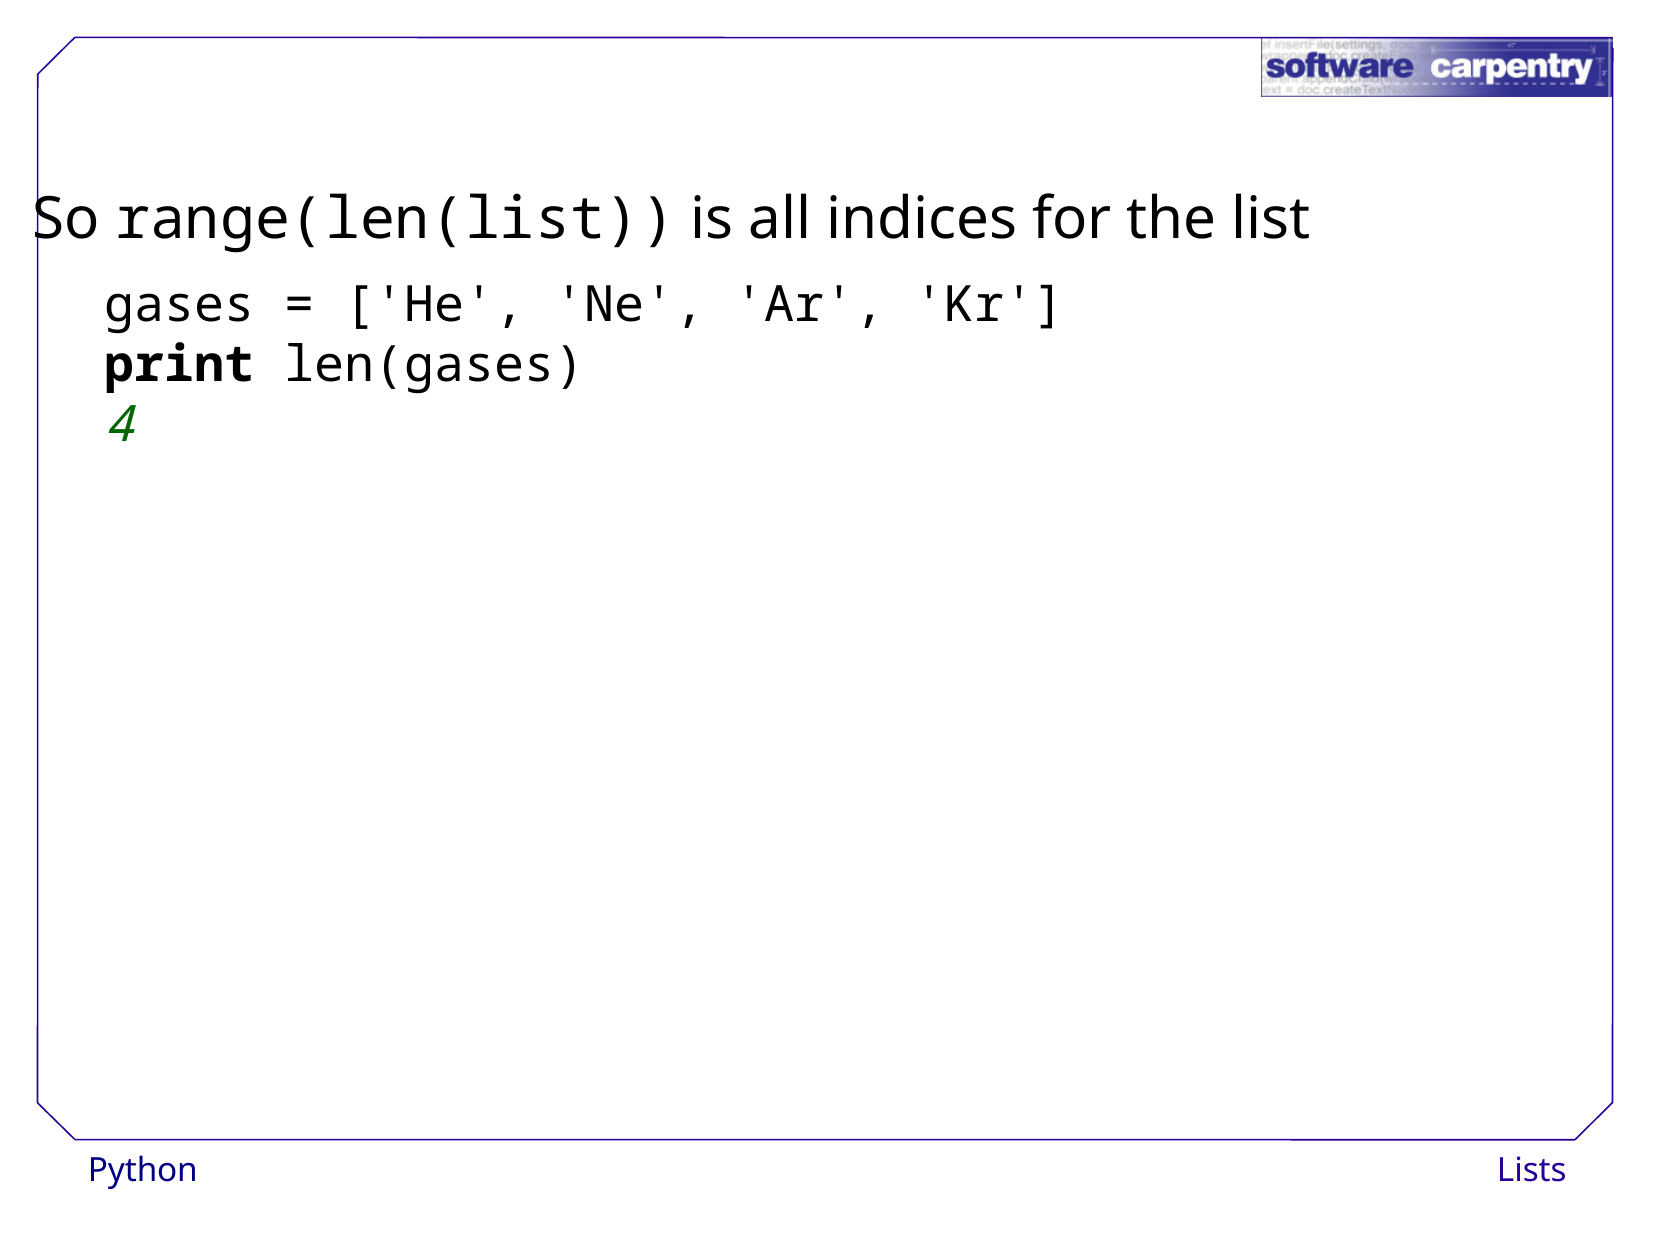

So range(len(list)) is all indices for the list
gases = ['He', 'Ne', 'Ar', 'Kr']
print len(gases)
4